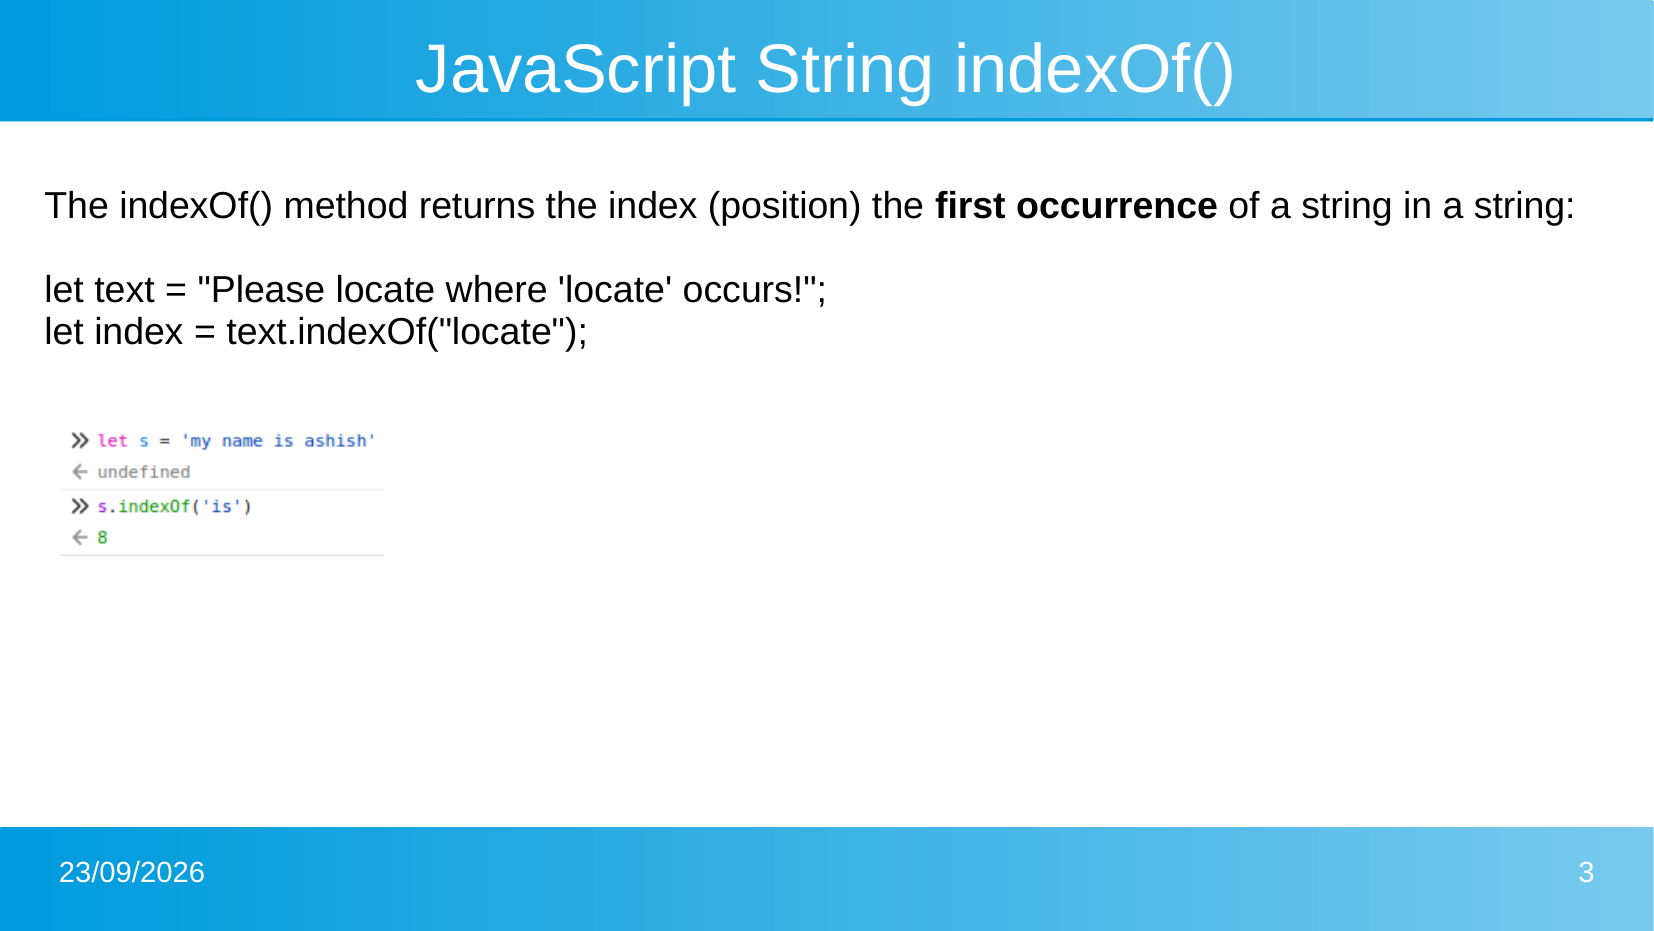

# JavaScript String indexOf()
The indexOf() method returns the index (position) the first occurrence of a string in a string:
let text = "Please locate where 'locate' occurs!";
let index = text.indexOf("locate");
3